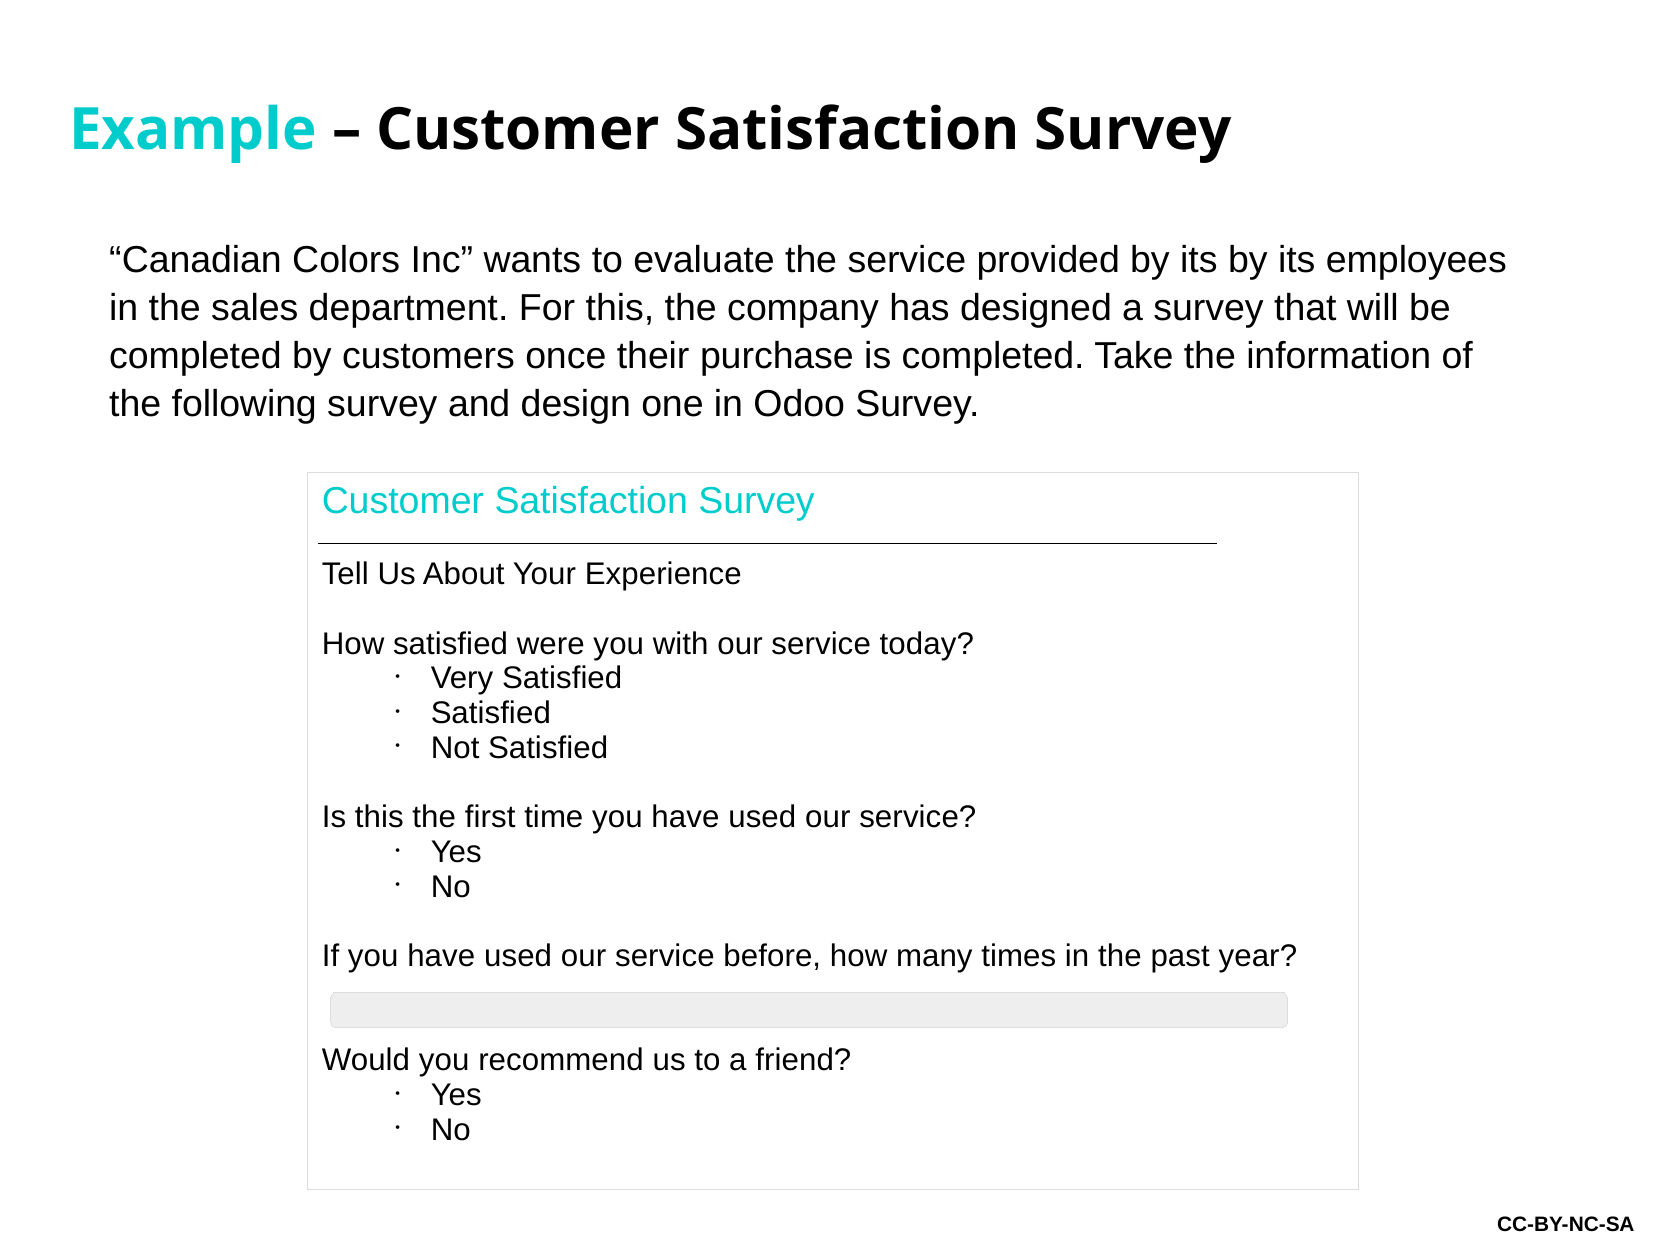

# Example – Customer Satisfaction Survey
“Canadian Colors Inc” wants to evaluate the service provided by its by its employees in the sales department. For this, the company has designed a survey that will be completed by customers once their purchase is completed. Take the information of the following survey and design one in Odoo Survey.
Customer Satisfaction Survey
Tell Us About Your Experience
How satisfied were you with our service today?
Very Satisfied
Satisfied
Not Satisfied
Is this the first time you have used our service?
Yes
No
If you have used our service before, how many times in the past year?
Would you recommend us to a friend?
Yes
No
CC-BY-NC-SA